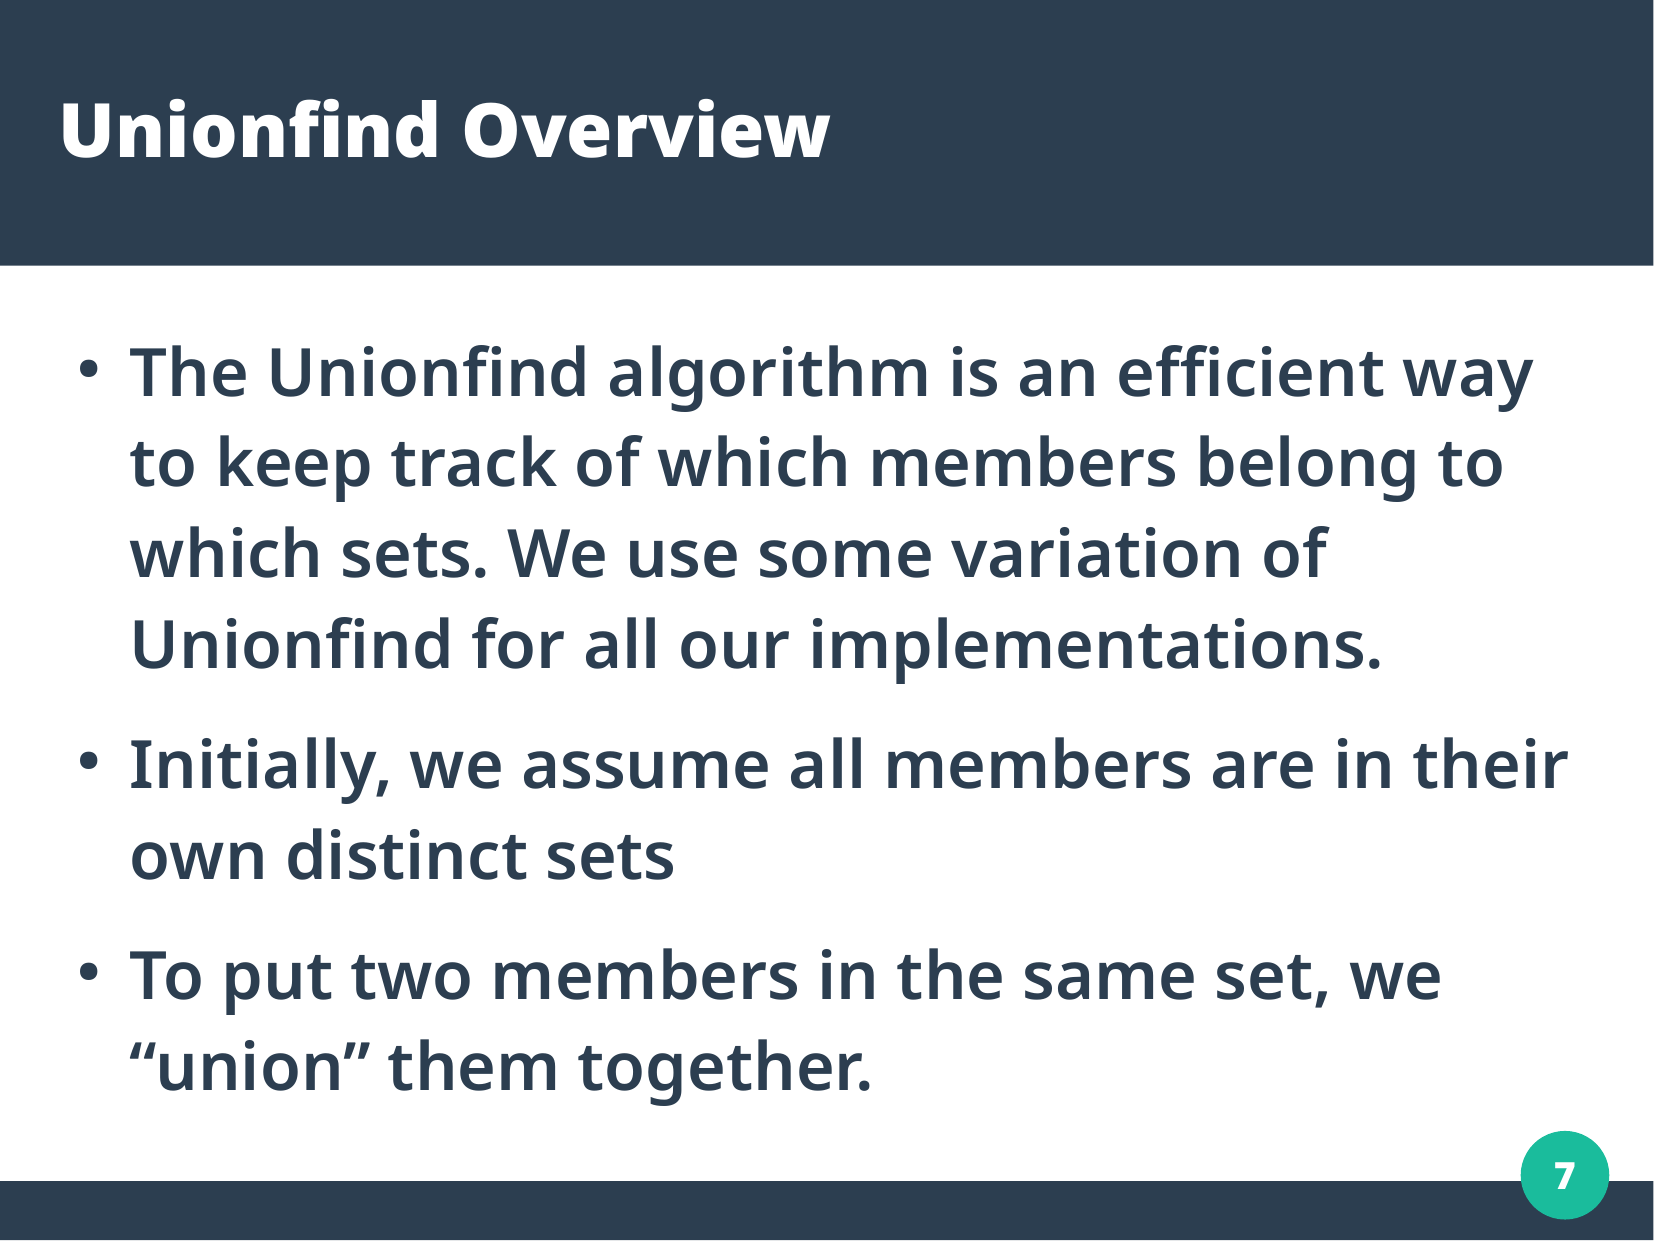

# Unionfind Overview
The Unionfind algorithm is an efficient way to keep track of which members belong to which sets. We use some variation of Unionfind for all our implementations.
Initially, we assume all members are in their own distinct sets
To put two members in the same set, we “union” them together.
7